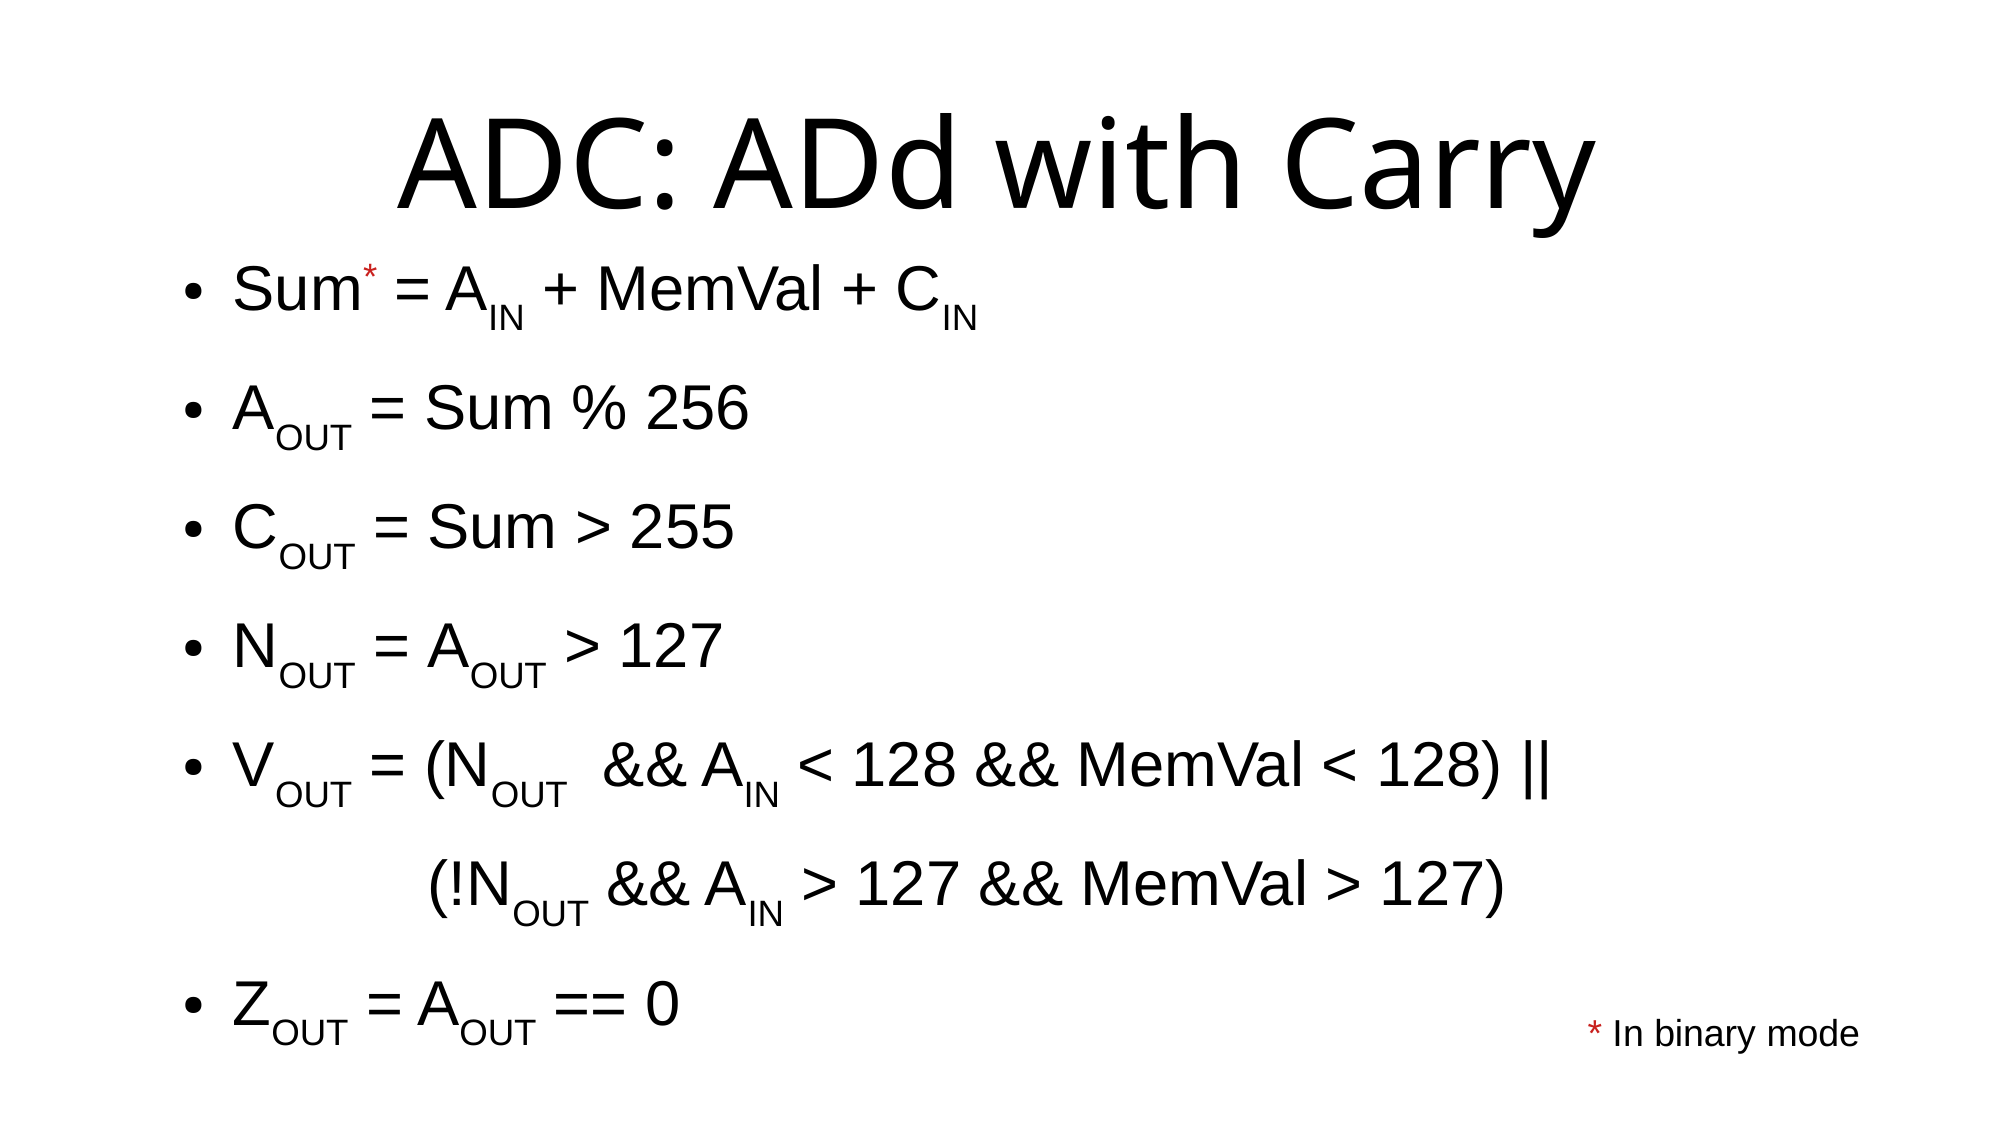

ADC: ADd with Carry
# Sum* = AIN + MemVal + CIN
AOUT = Sum % 256
COUT = Sum > 255
NOUT = AOUT > 127
VOUT = (NOUT && AIN < 128 && MemVal < 128) ||
 (!NOUT && AIN > 127 && MemVal > 127)
ZOUT = AOUT == 0
* In binary mode